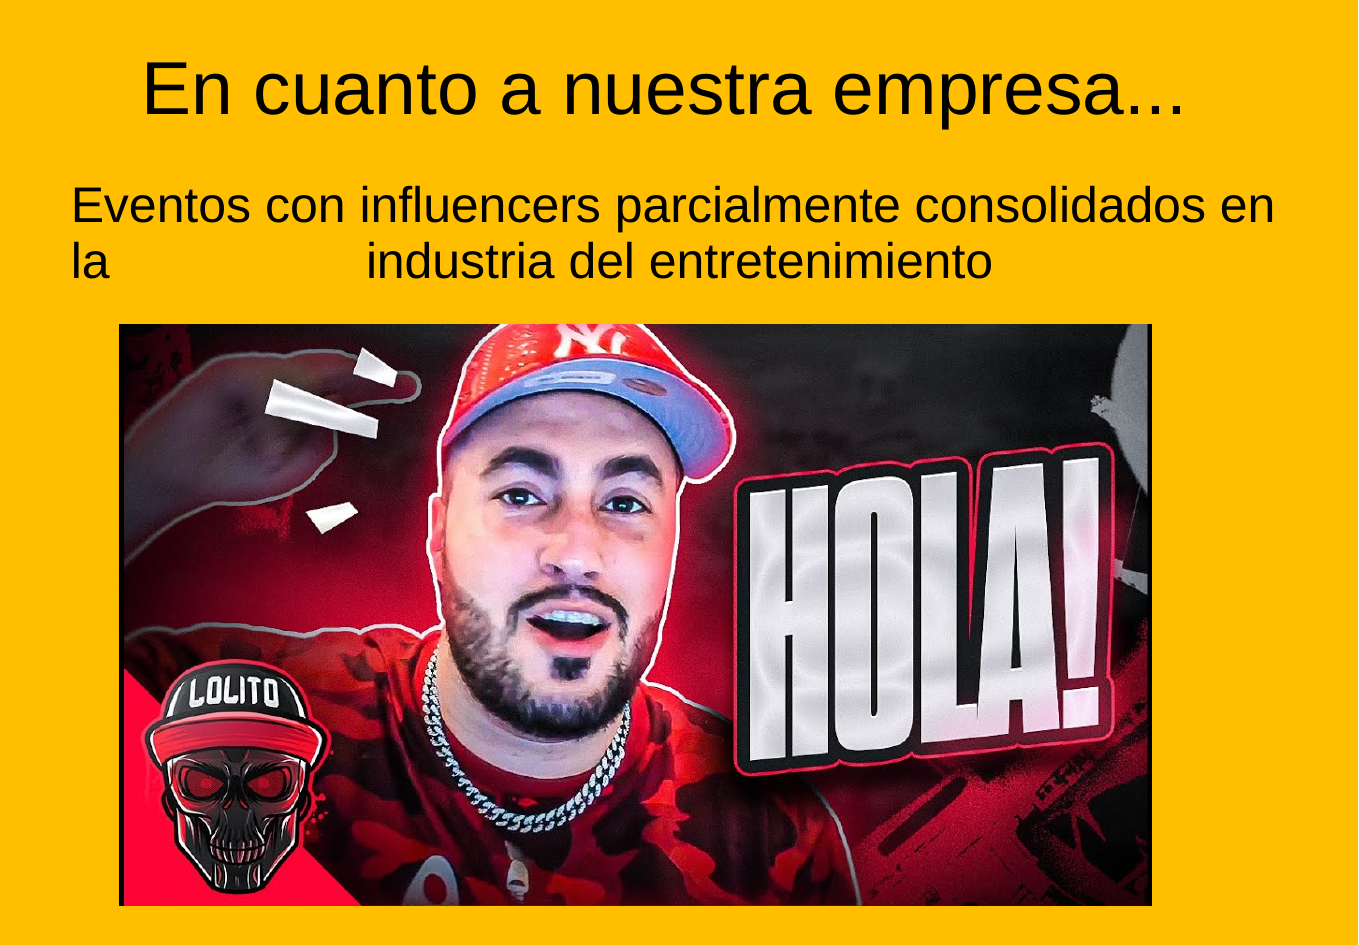

En cuanto a nuestra empresa...
# Eventos con influencers parcialmente consolidados en la 			industria del entretenimiento